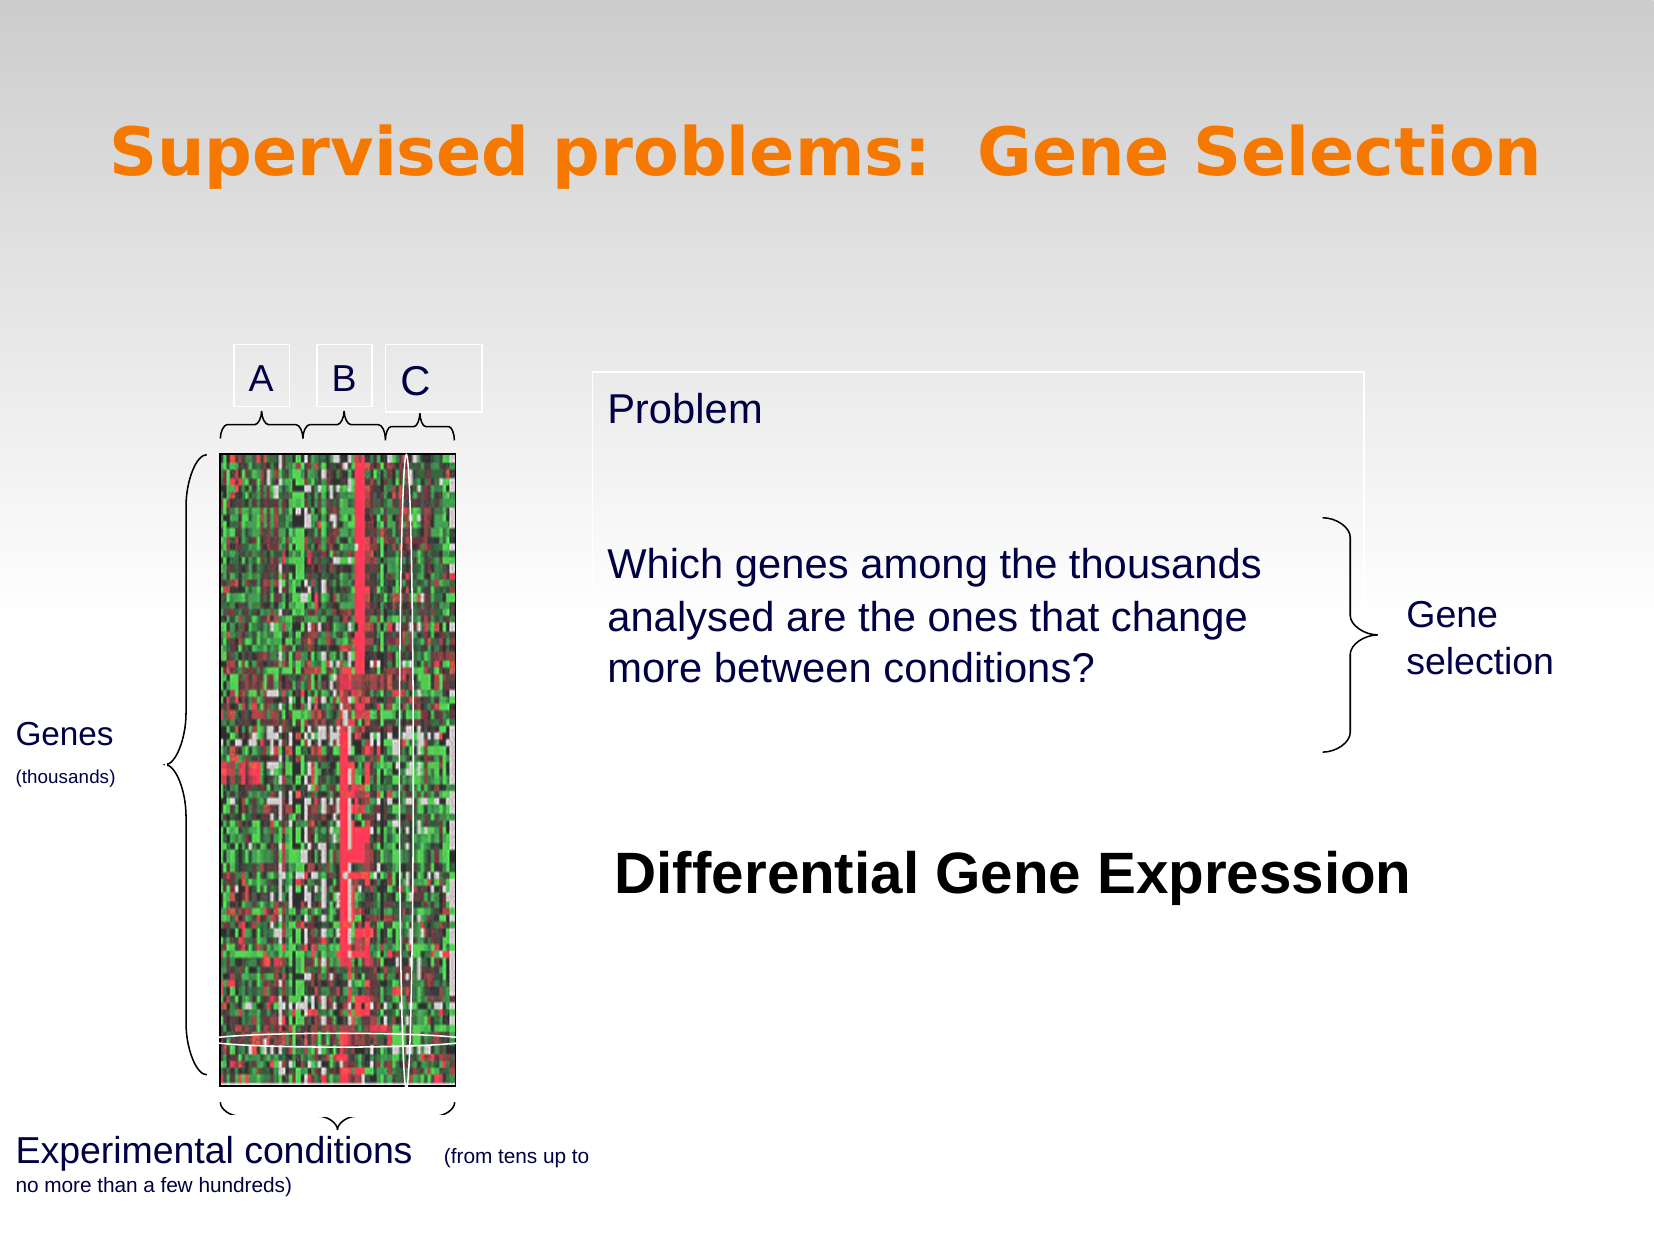

# Supervised problems: Gene Selection
A
B
C
Problem
Which genes among the thousands analysed are the ones that change more between conditions?
Gene selection
Genes
(thousands)‏
Differential Gene Expression
Experimental conditions (from tens up to no more than a few hundreds)‏